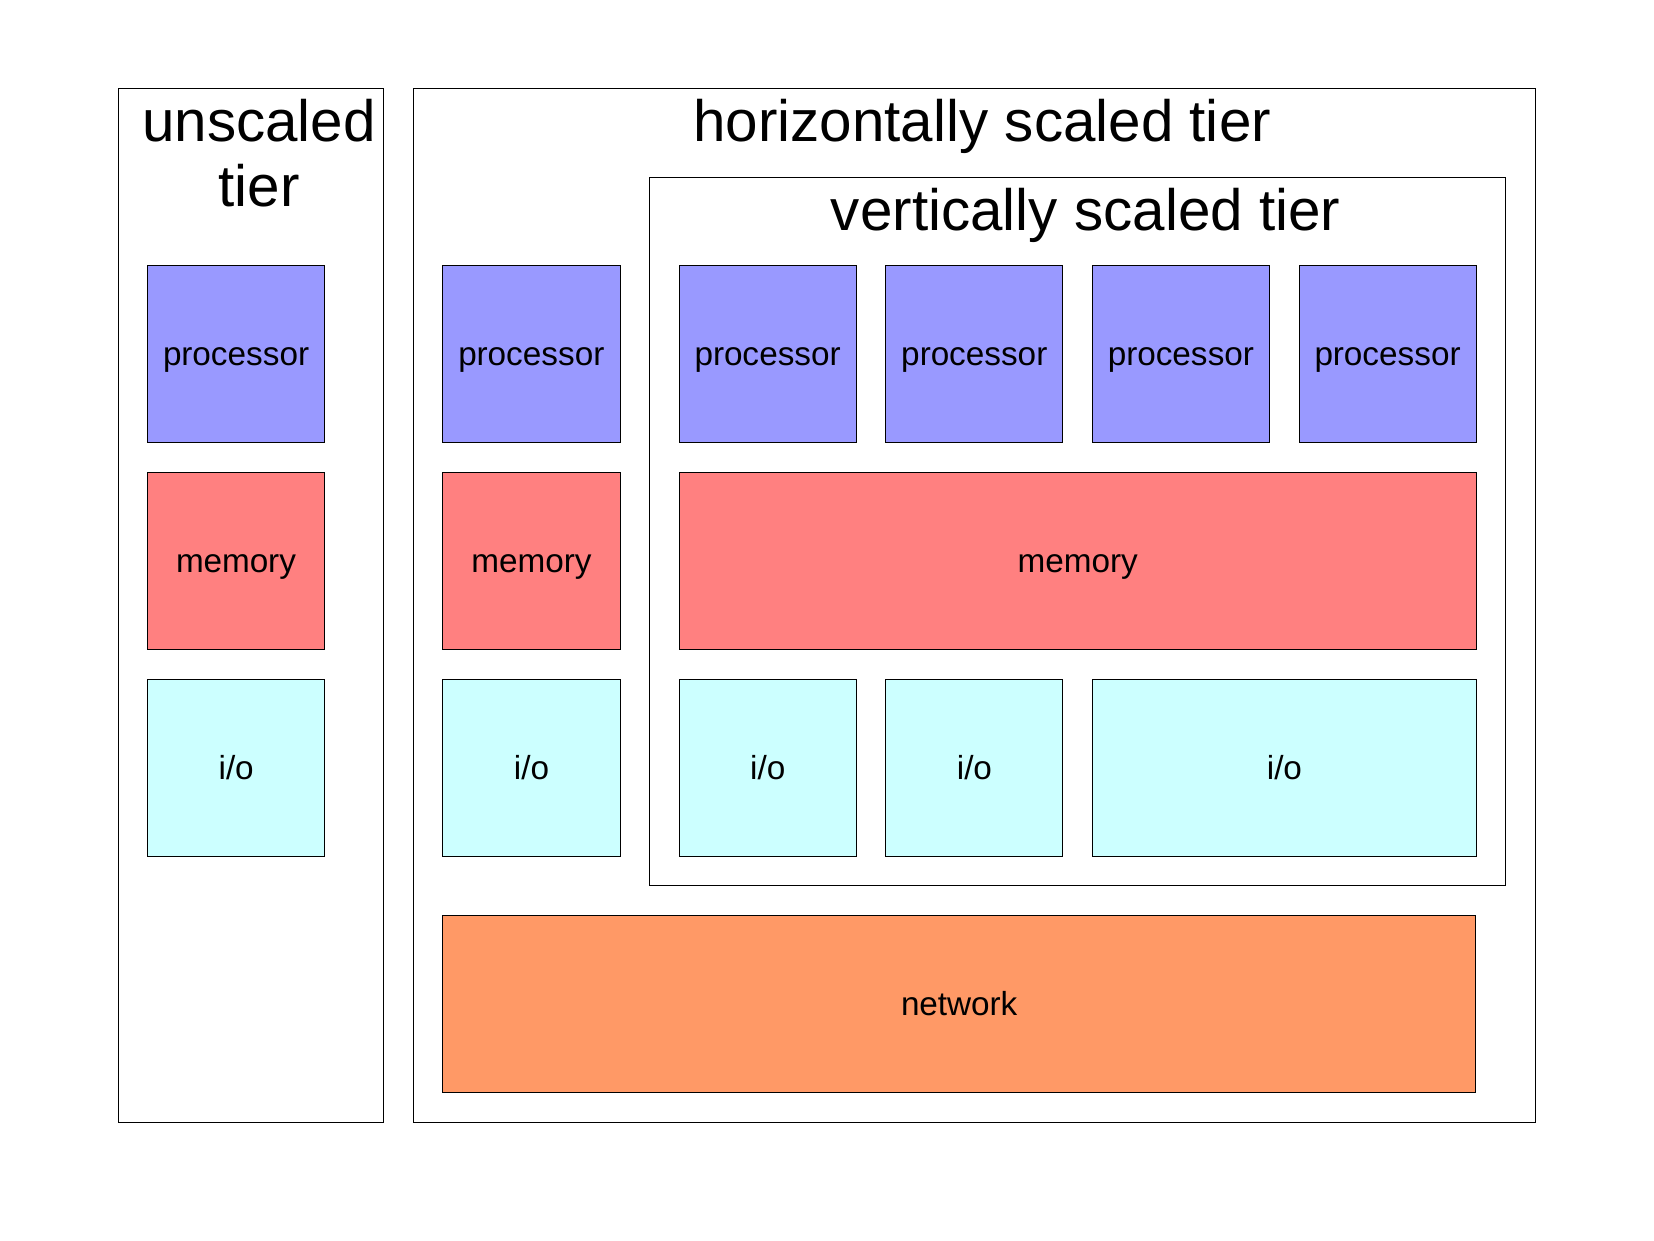

unscaled
 tier
processor
memory
i/o
 horizontally scaled tier
processor
memory
i/o
network
 vertically scaled tier
processor
processor
processor
processor
memory
i/o
i/o
i/o